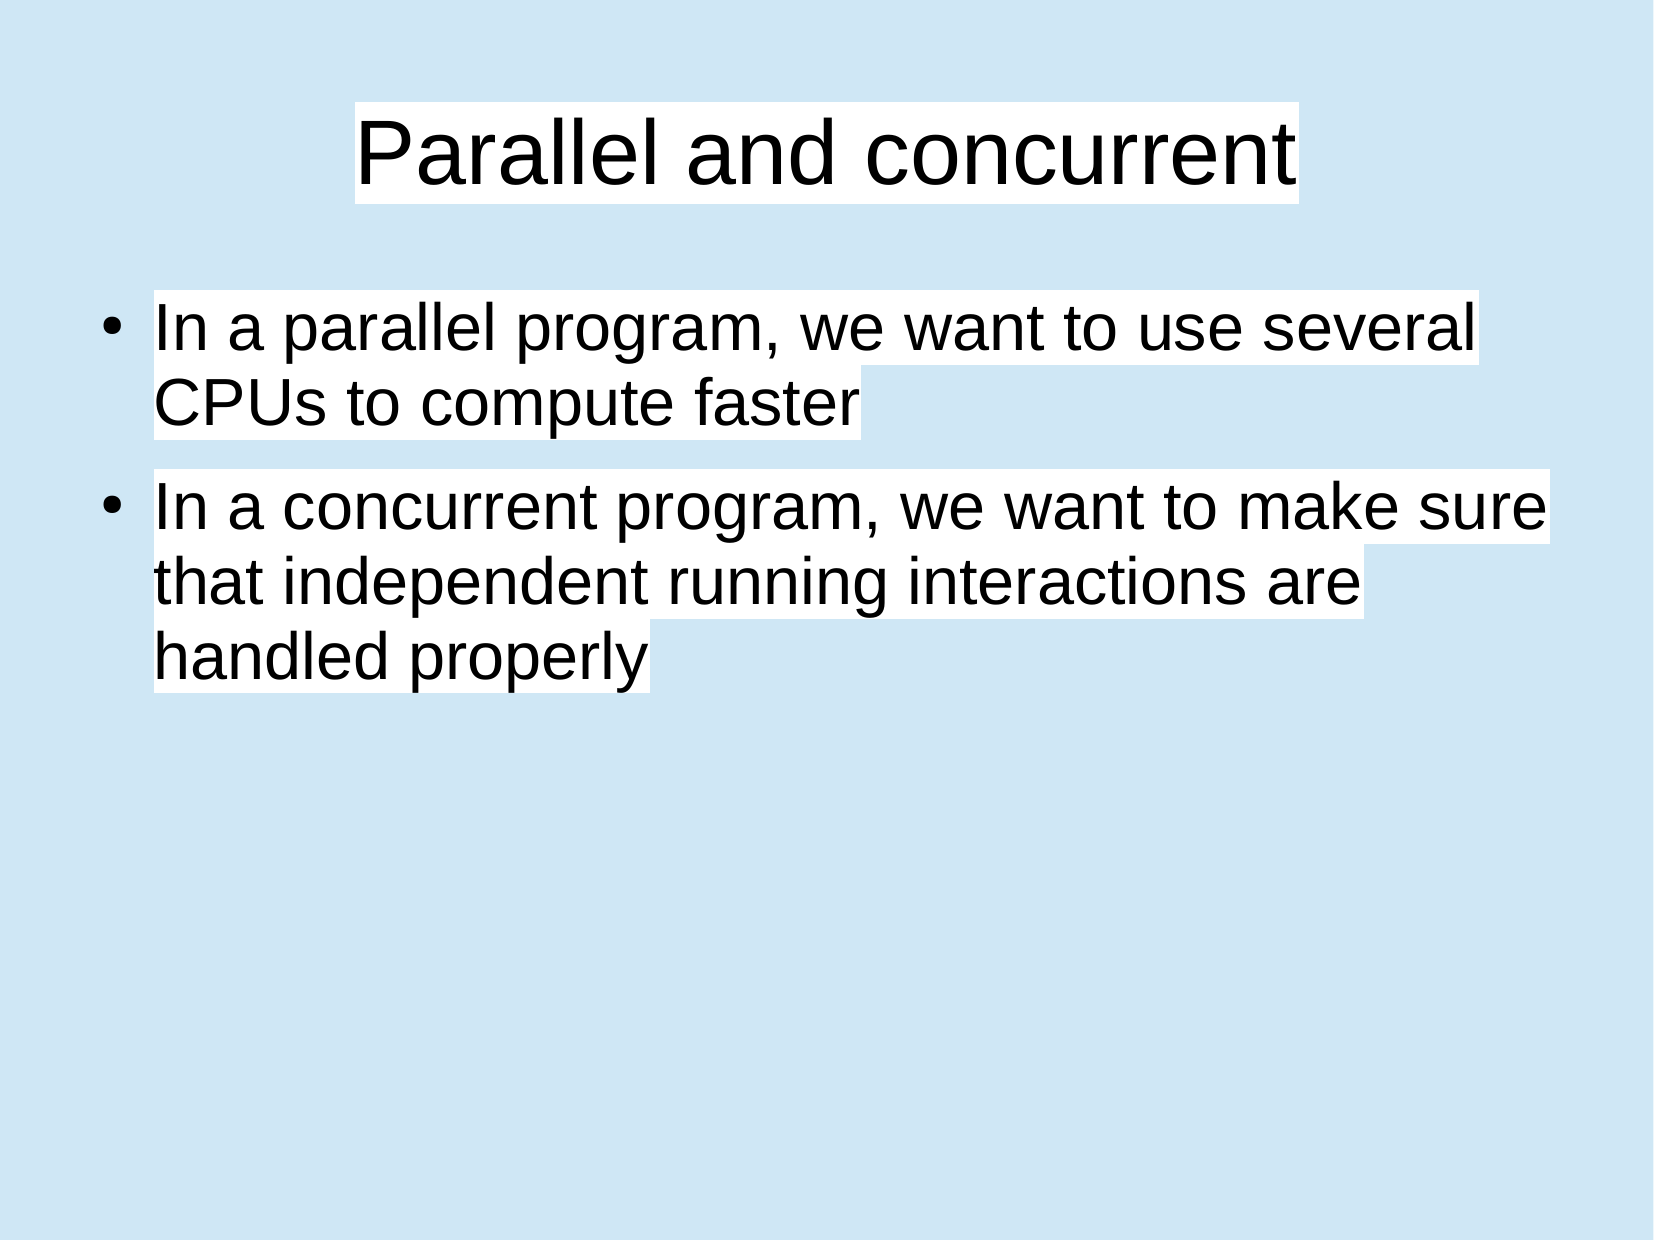

# Parallel and concurrent
In a parallel program, we want to use several CPUs to compute faster
In a concurrent program, we want to make sure that independent running interactions are handled properly